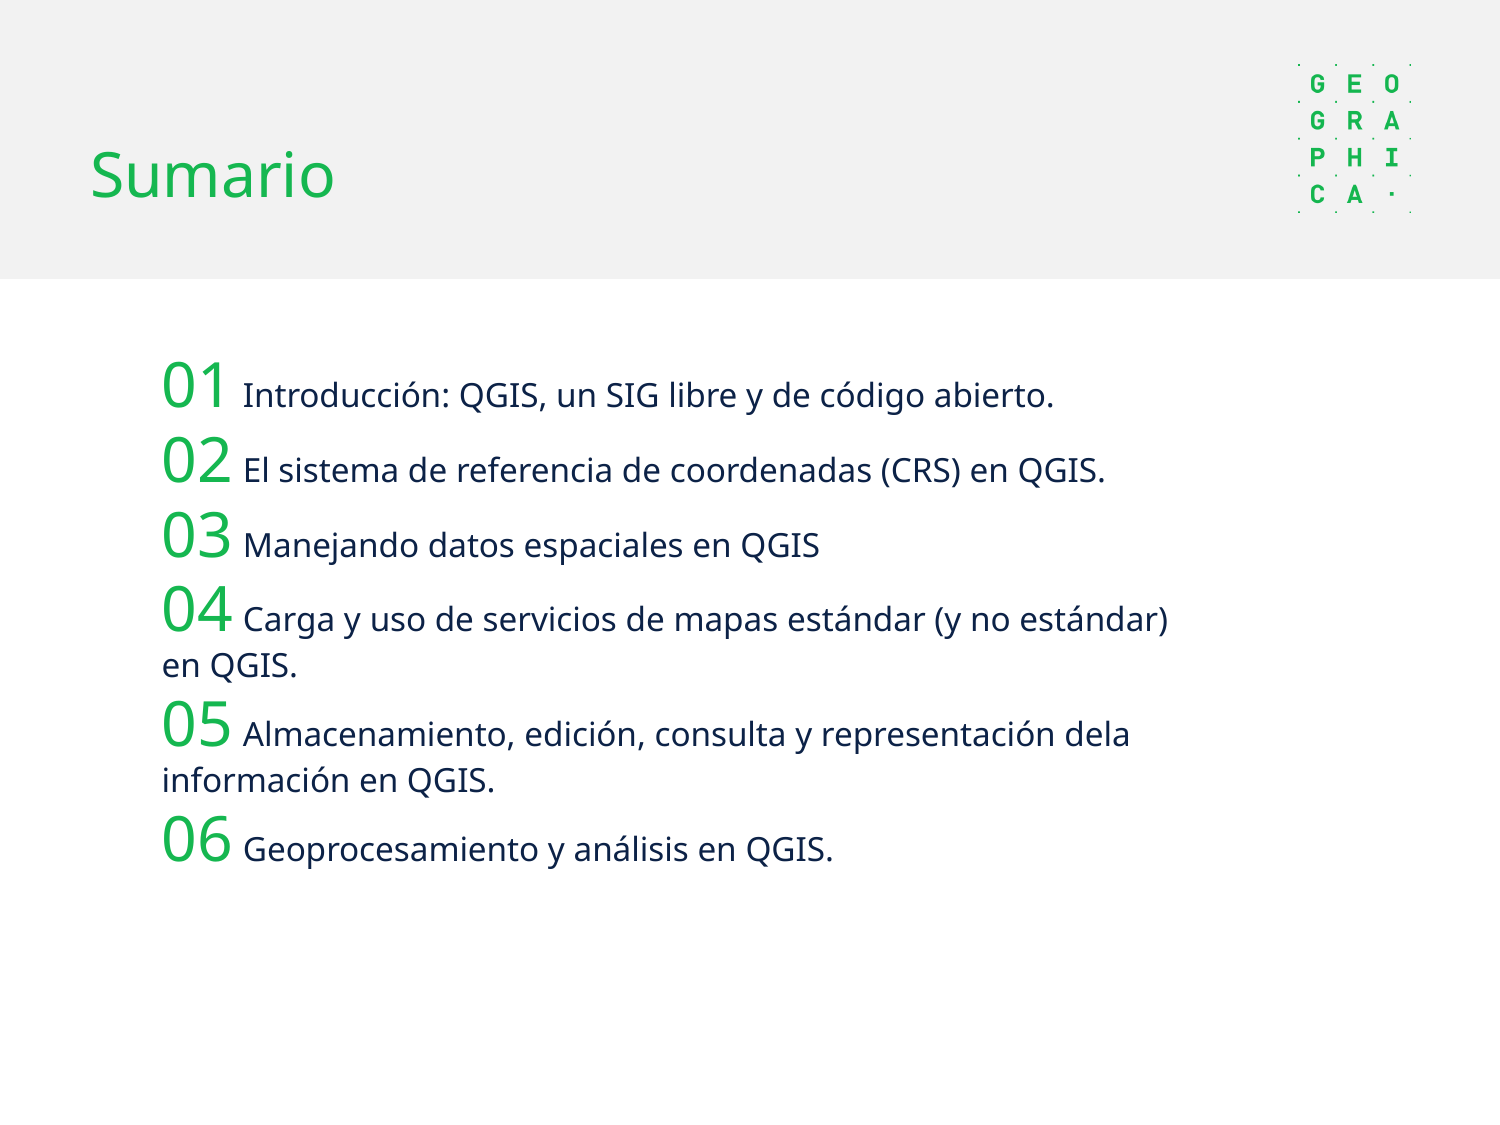

# Sumario
01 Introducción: QGIS, un SIG libre y de código abierto.
02 El sistema de referencia de coordenadas (CRS) en QGIS.
03 Manejando datos espaciales en QGIS
04 Carga y uso de servicios de mapas estándar (y no estándar) en QGIS.
05 Almacenamiento, edición, consulta y representación dela información en QGIS.
06 Geoprocesamiento y análisis en QGIS.